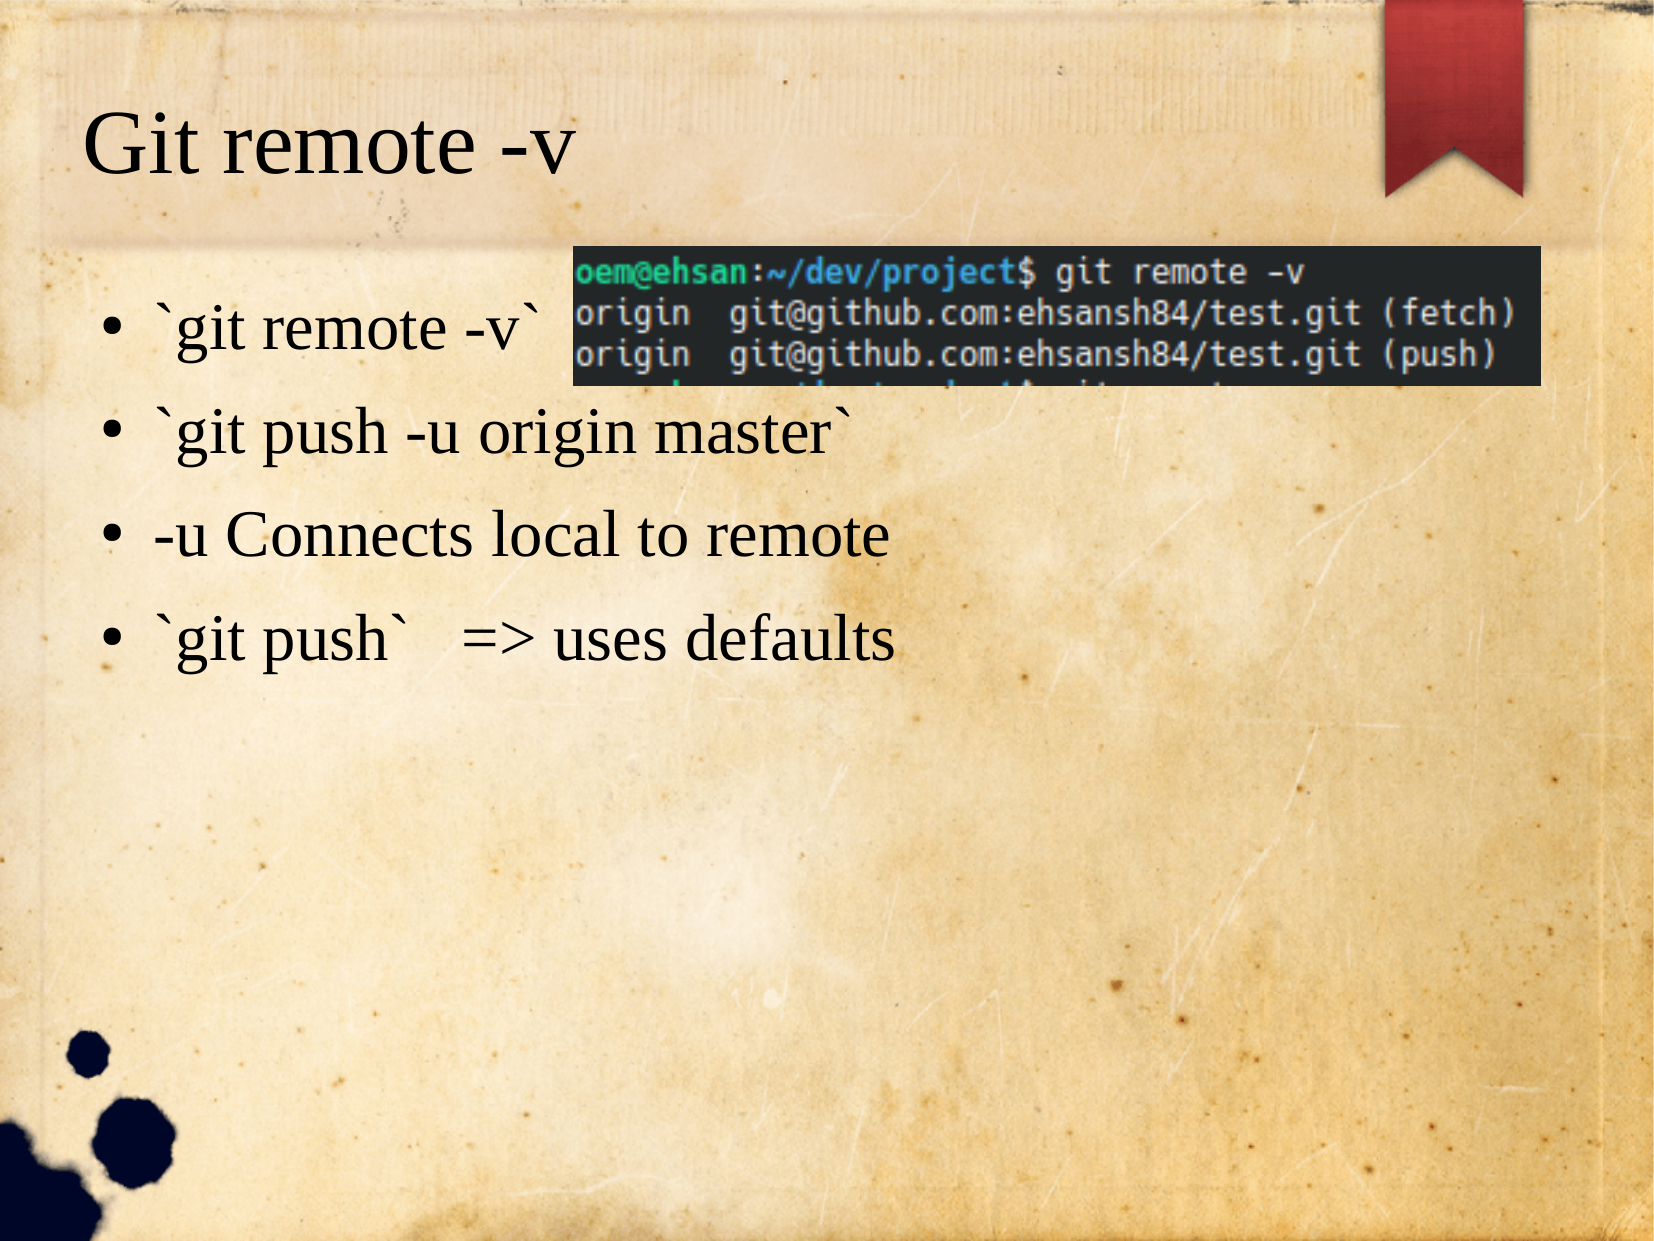

# Git remote -v
`git remote -v`
`git push -u origin master`
-u Connects local to remote
`git push` => uses defaults